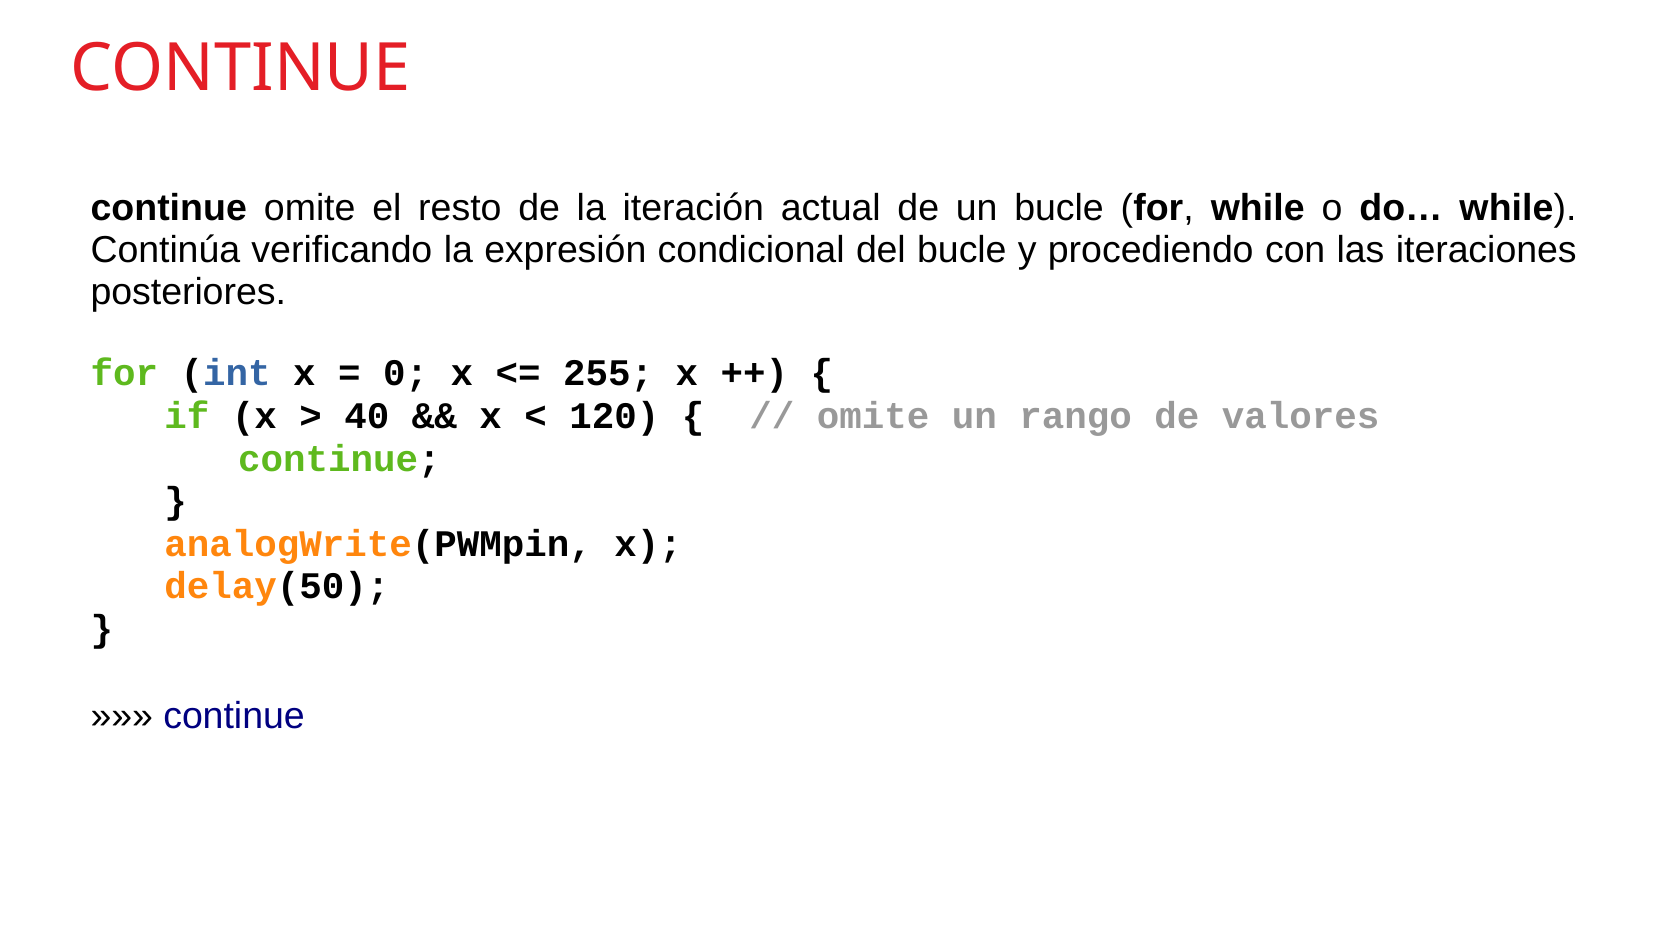

# CONTINUE
continue omite el resto de la iteración actual de un bucle (for, while o do… while). Continúa verificando la expresión condicional del bucle y procediendo con las iteraciones posteriores.
for (int x = 0; x <= 255; x ++) {
	if (x > 40 && x < 120) { // omite un rango de valores
		continue;
	}
	analogWrite(PWMpin, x);
	delay(50);
}
»»» continue